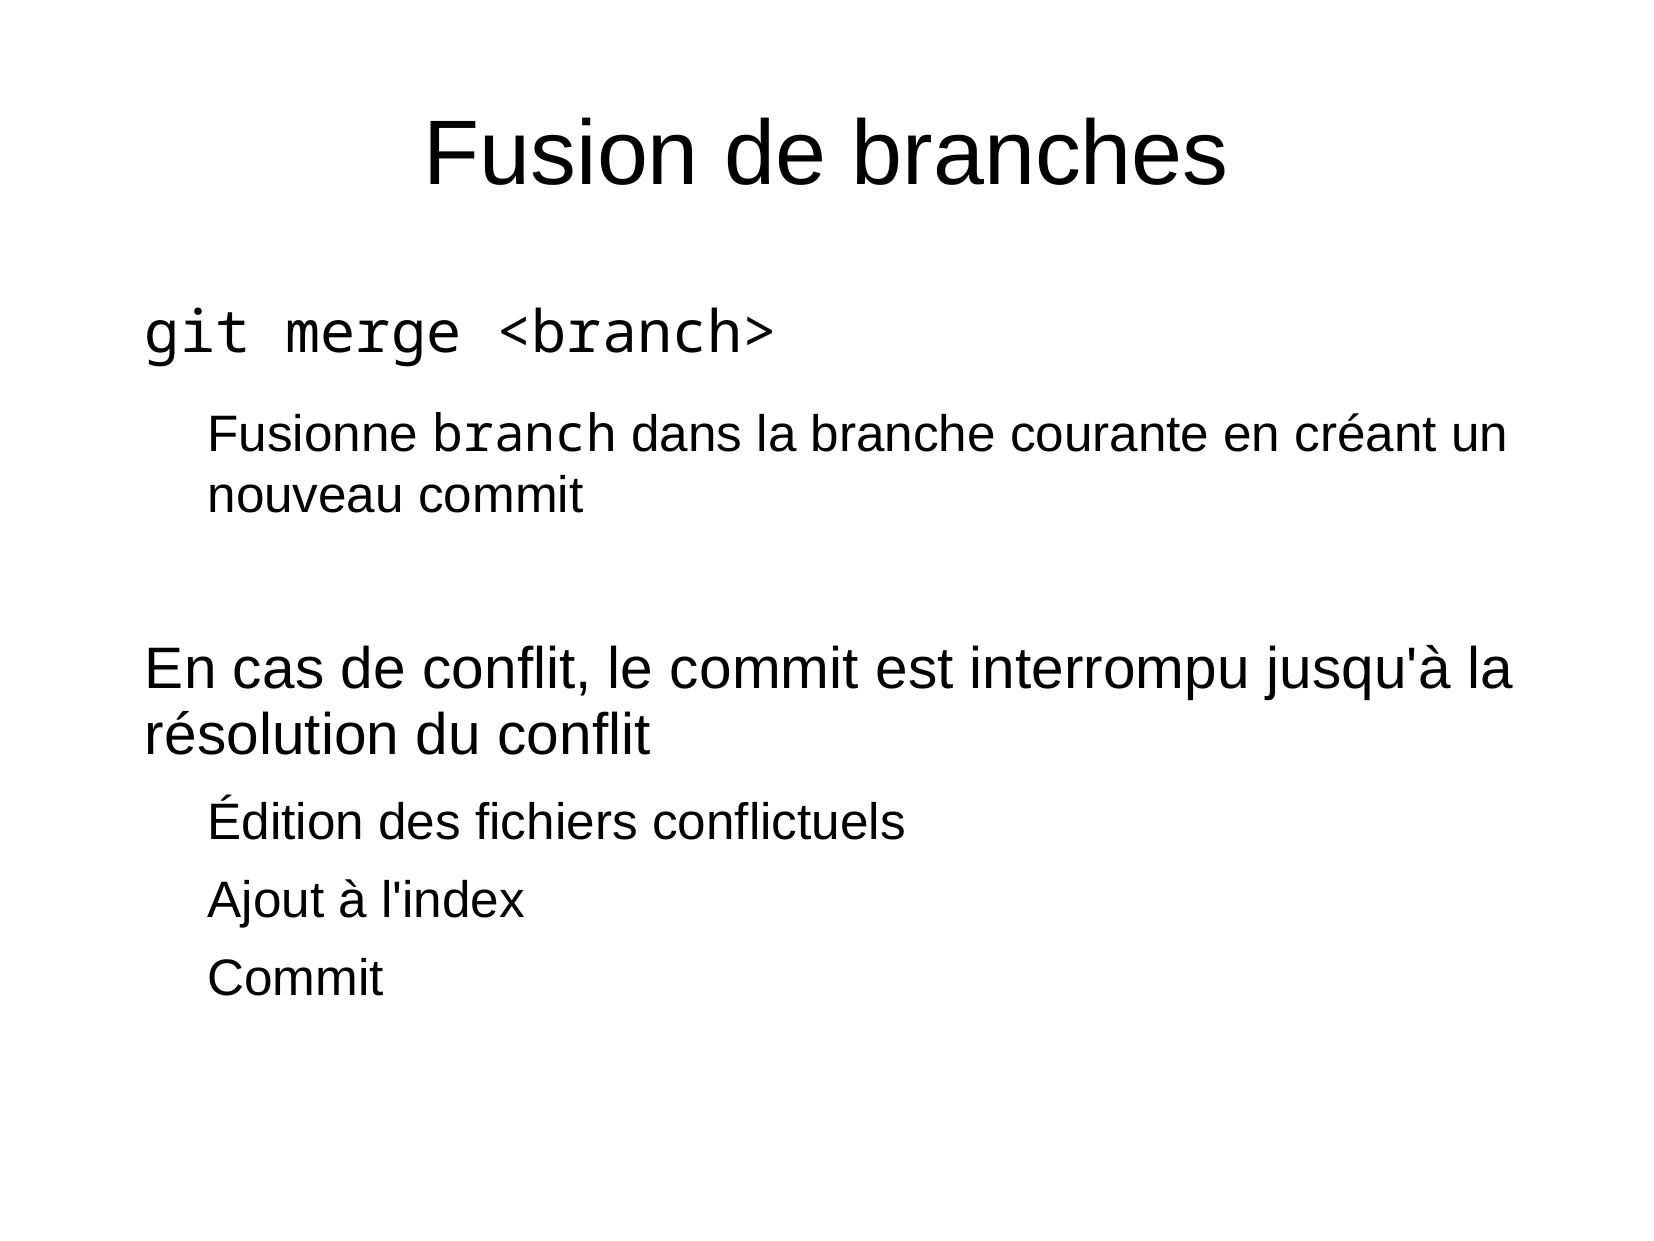

# Fusion de branches
git merge <branch>
Fusionne branch dans la branche courante en créant un nouveau commit
En cas de conflit, le commit est interrompu jusqu'à la résolution du conflit
Édition des fichiers conflictuels
Ajout à l'index
Commit